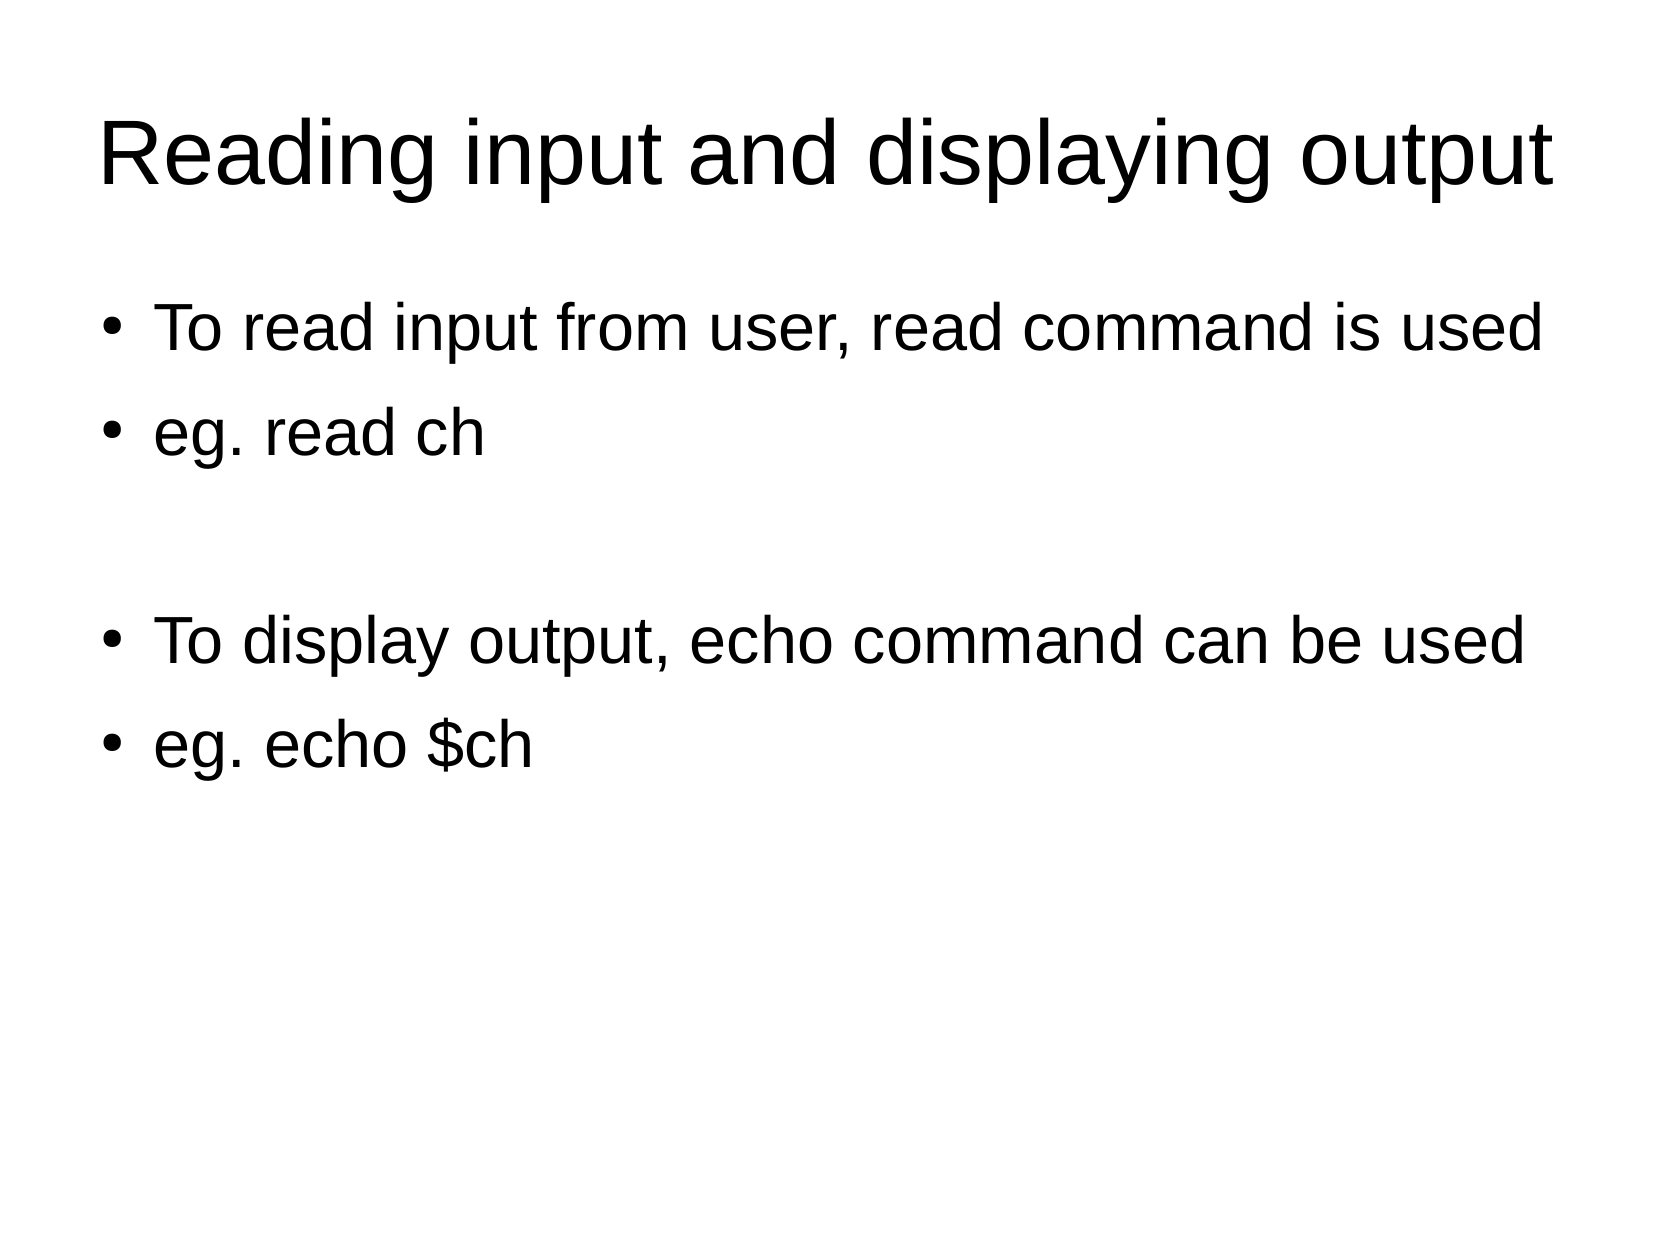

# Reading input and displaying output
To read input from user, read command is used
eg. read ch
To display output, echo command can be used
eg. echo $ch